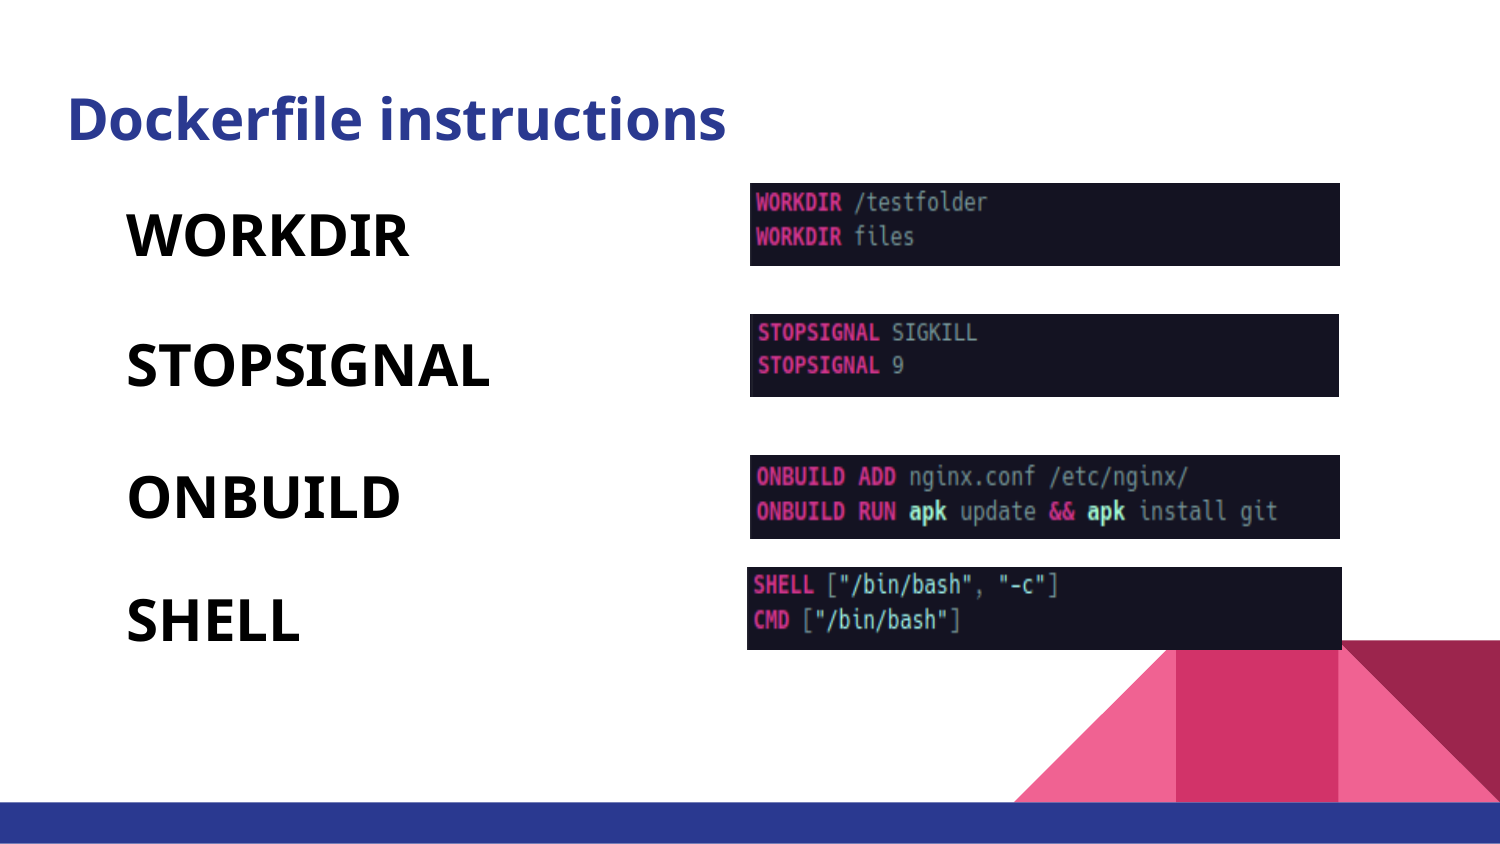

# Dockerfile instructions
WORKDIR
STOPSIGNAL
ONBUILD
SHELL